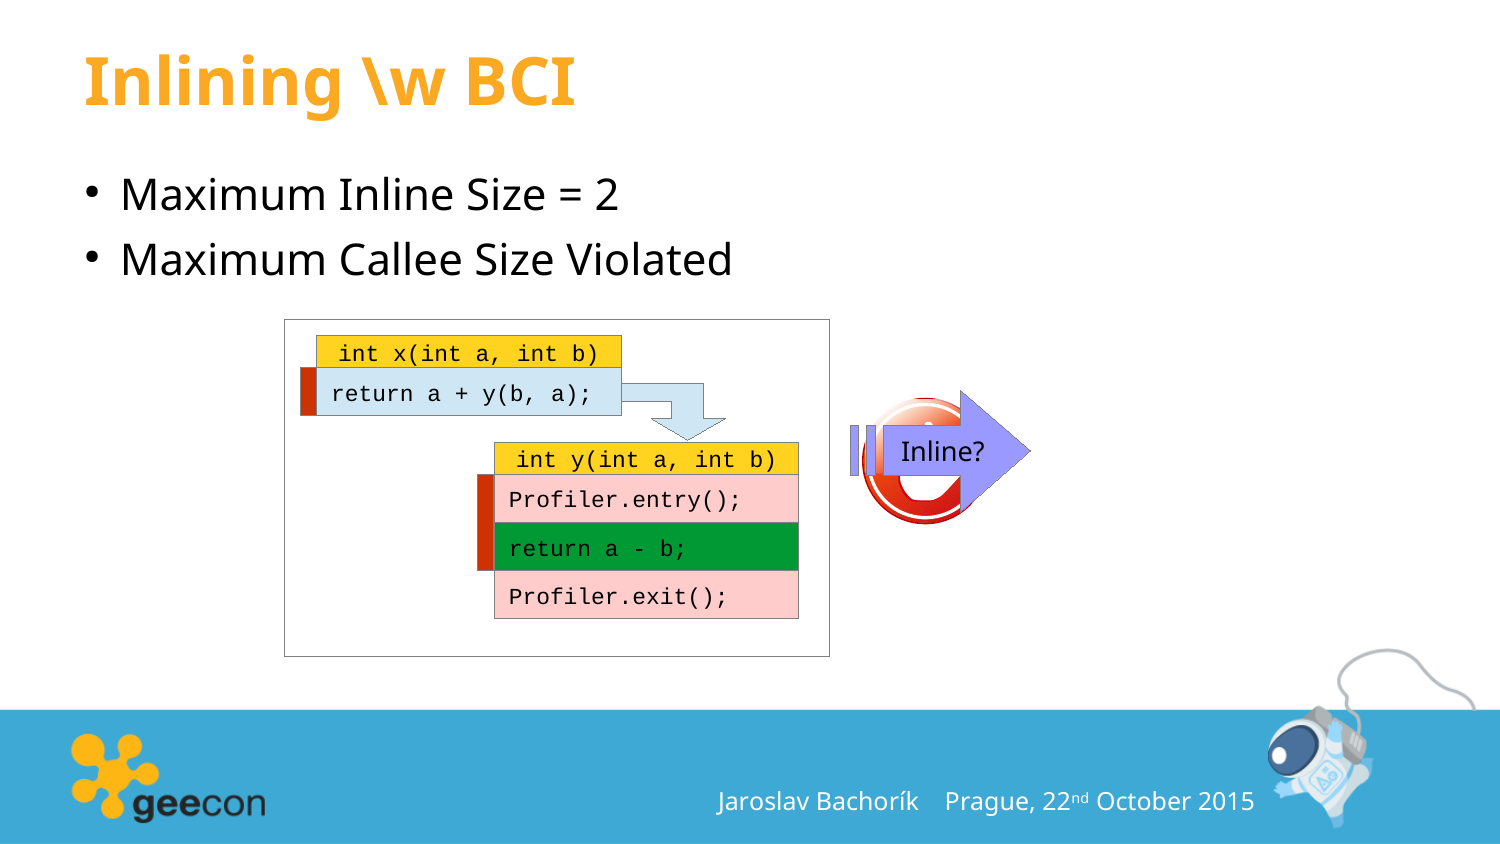

# Inlining \w BCI
Maximum Inline Size = 2
Maximum Callee Size Violated
int x(int a, int b)
return a + y(b, a);
Inline?
int y(int a, int b)
Profiler.entry();
return a - b;
Profiler.exit();
Jaroslav Bachorík Prague, 22nd October 2015